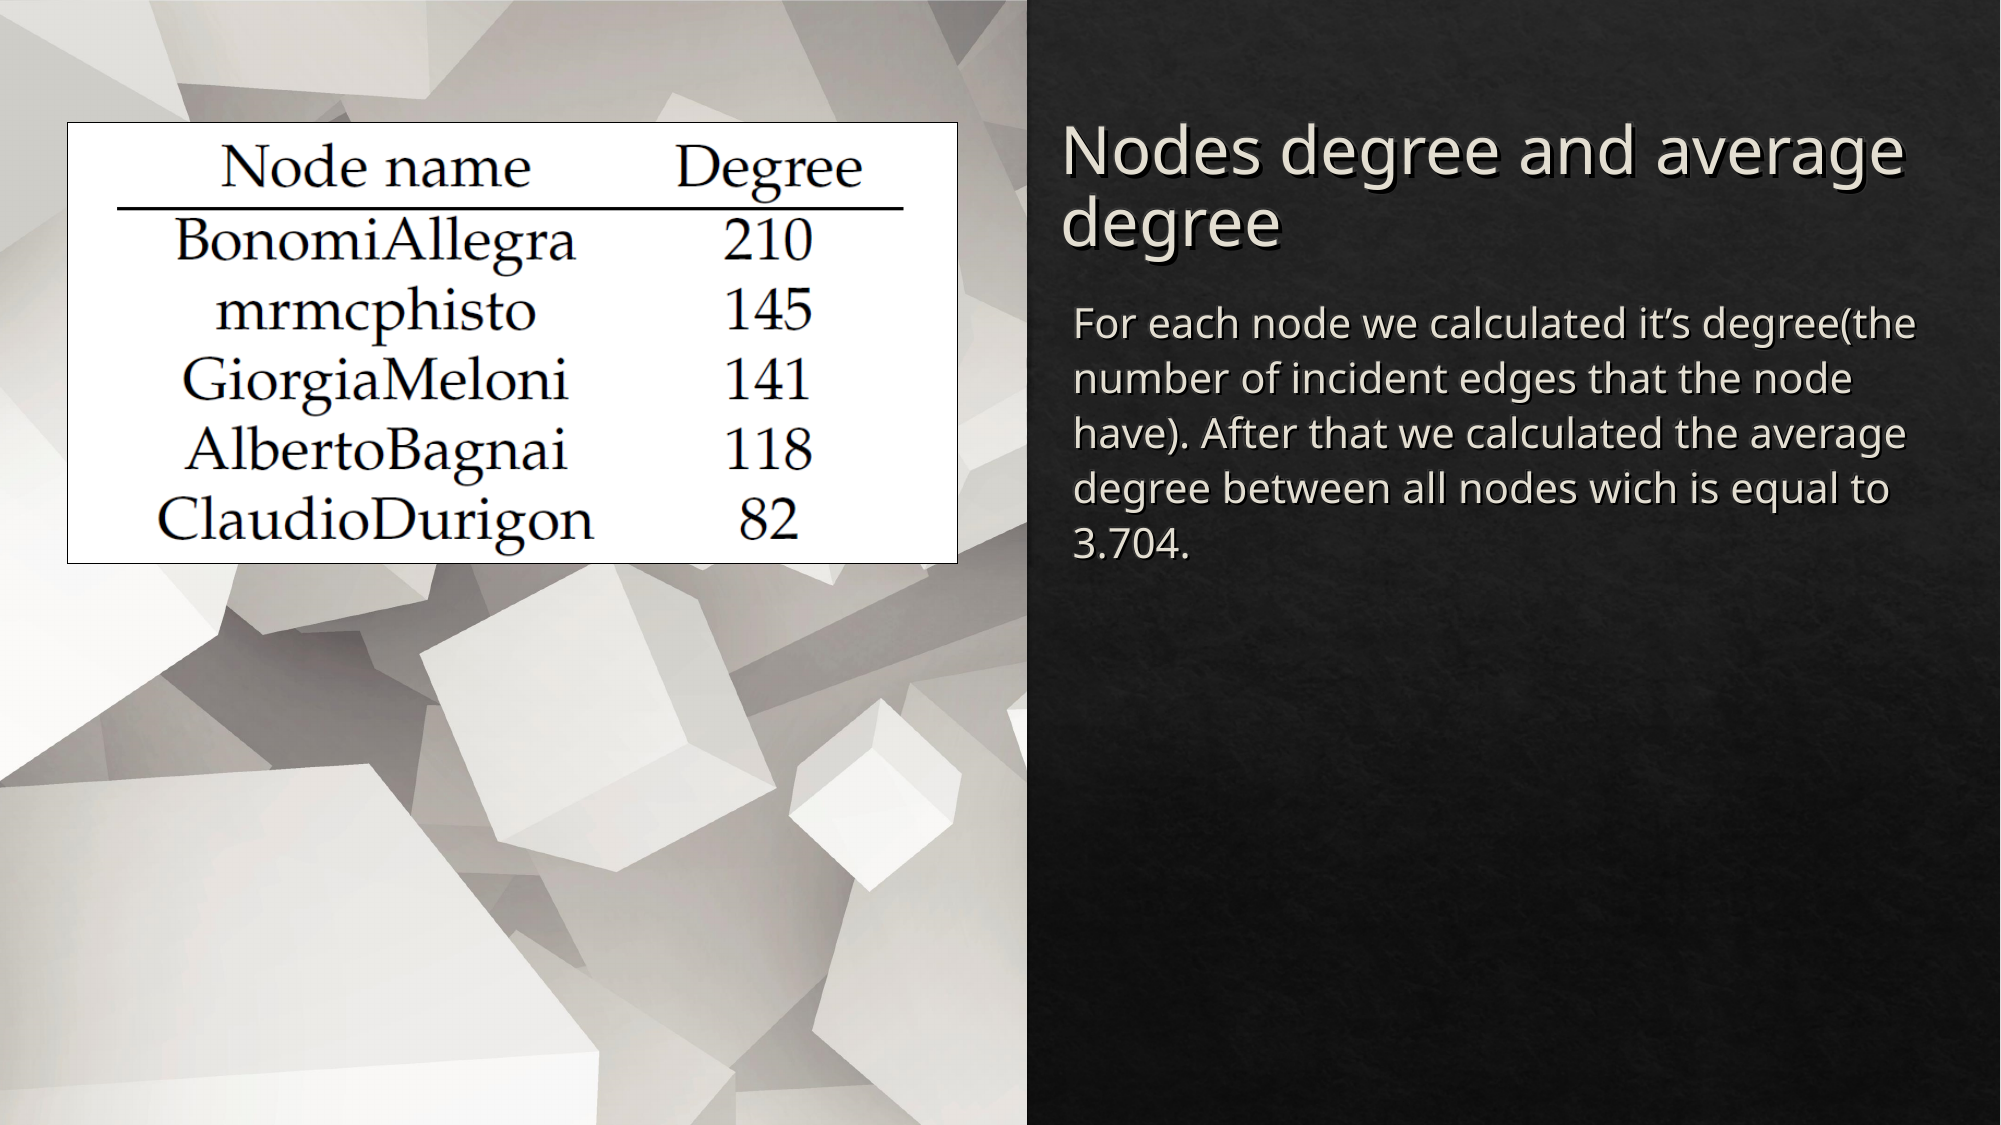

# Nodes degree and average degree
For each node we calculated it’s degree(the number of incident edges that the node have). After that we calculated the average degree between all nodes wich is equal to 3.704.